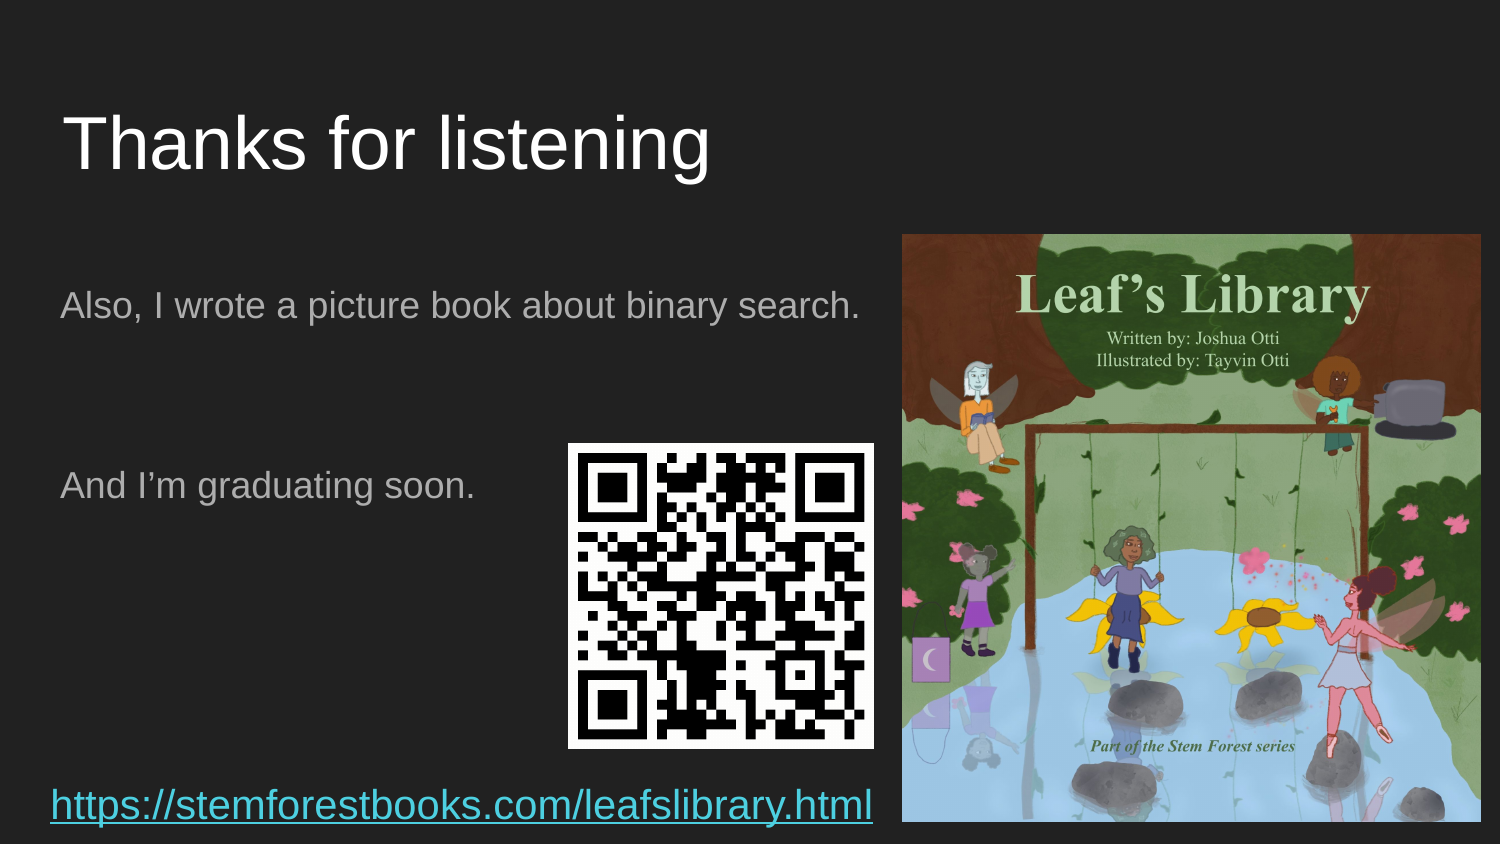

# Thanks for listening
Also, I wrote a picture book about binary search.
And I’m graduating soon.
 https://stemforestbooks.com/leafslibrary.html